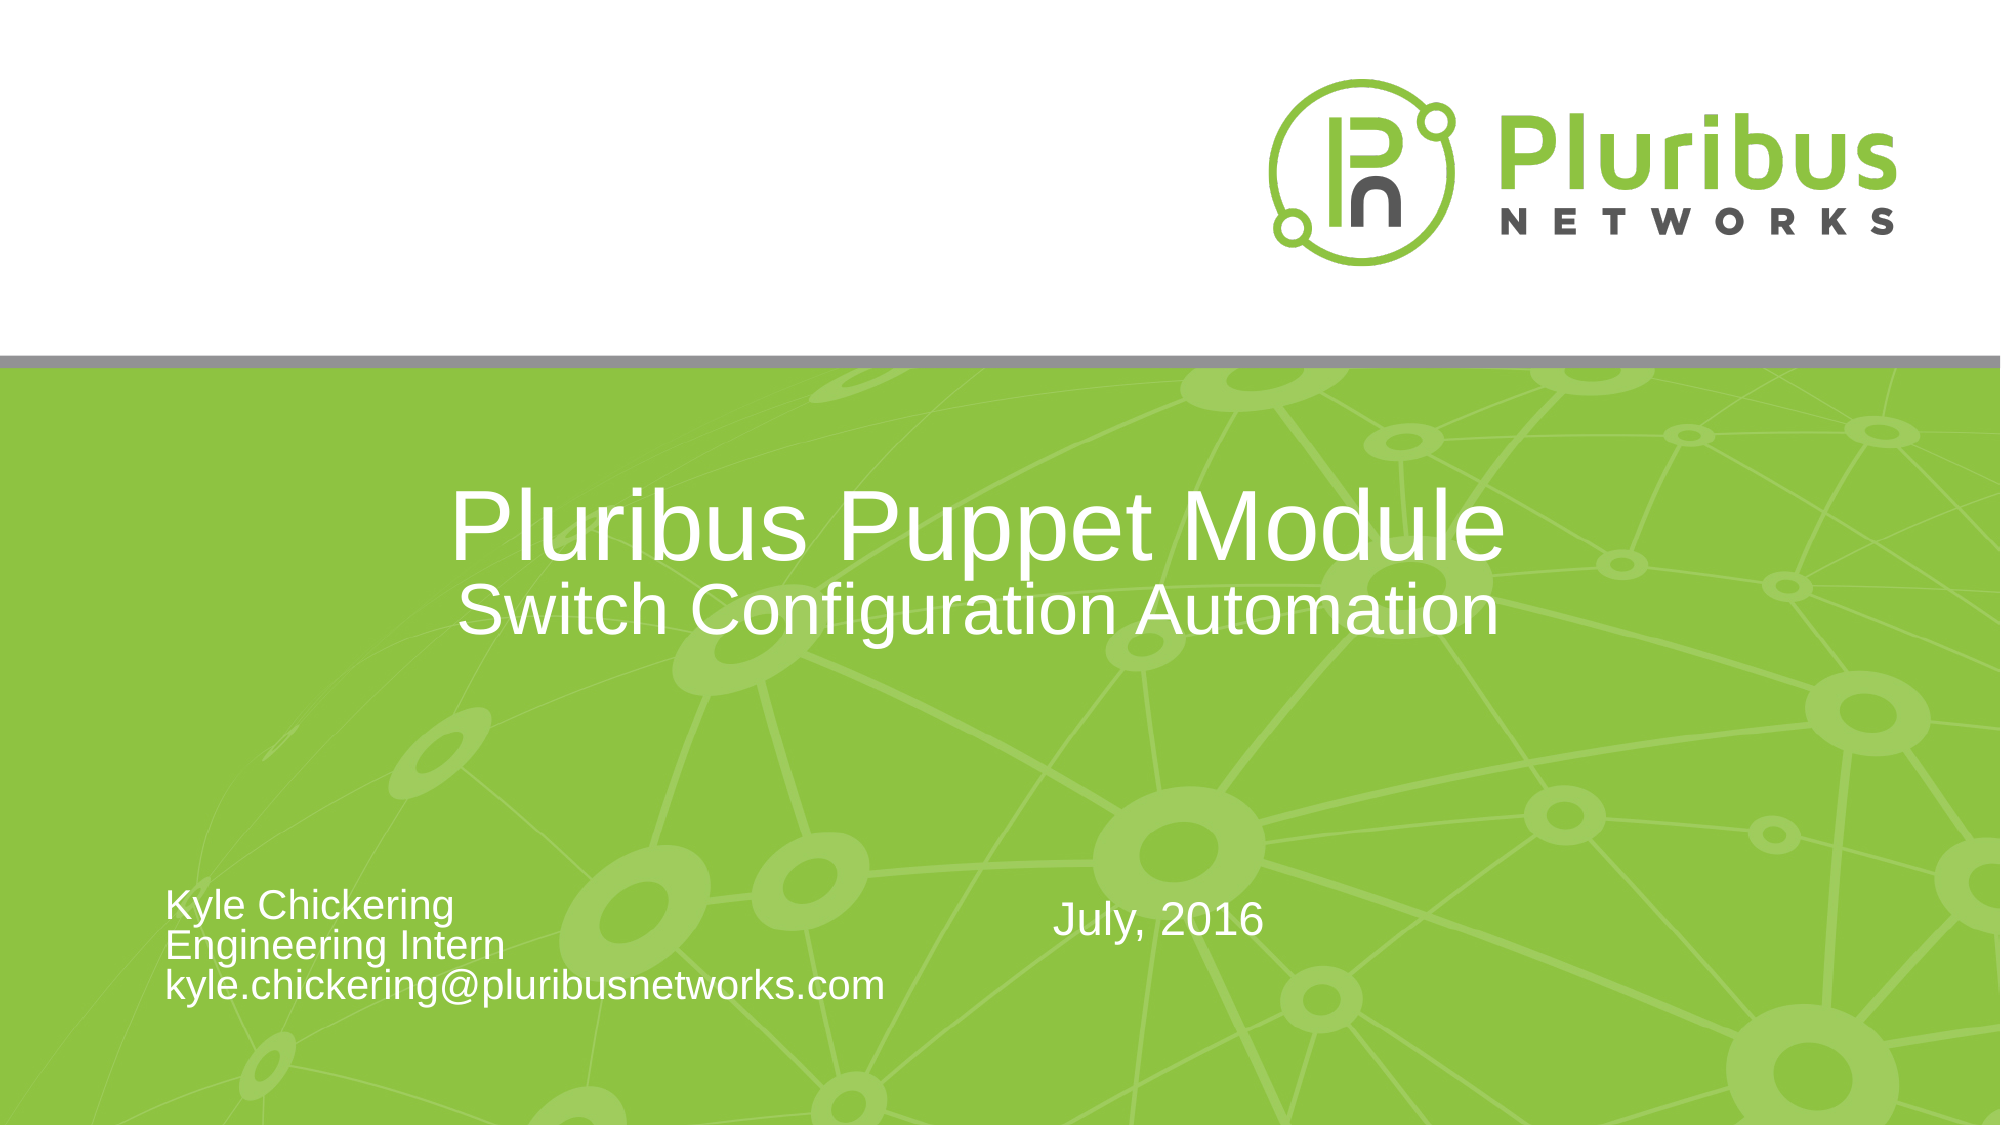

# Pluribus Puppet Module Switch Configuration Automation
Kyle Chickering
Engineering Intern
kyle.chickering@pluribusnetworks.com
July, 2016